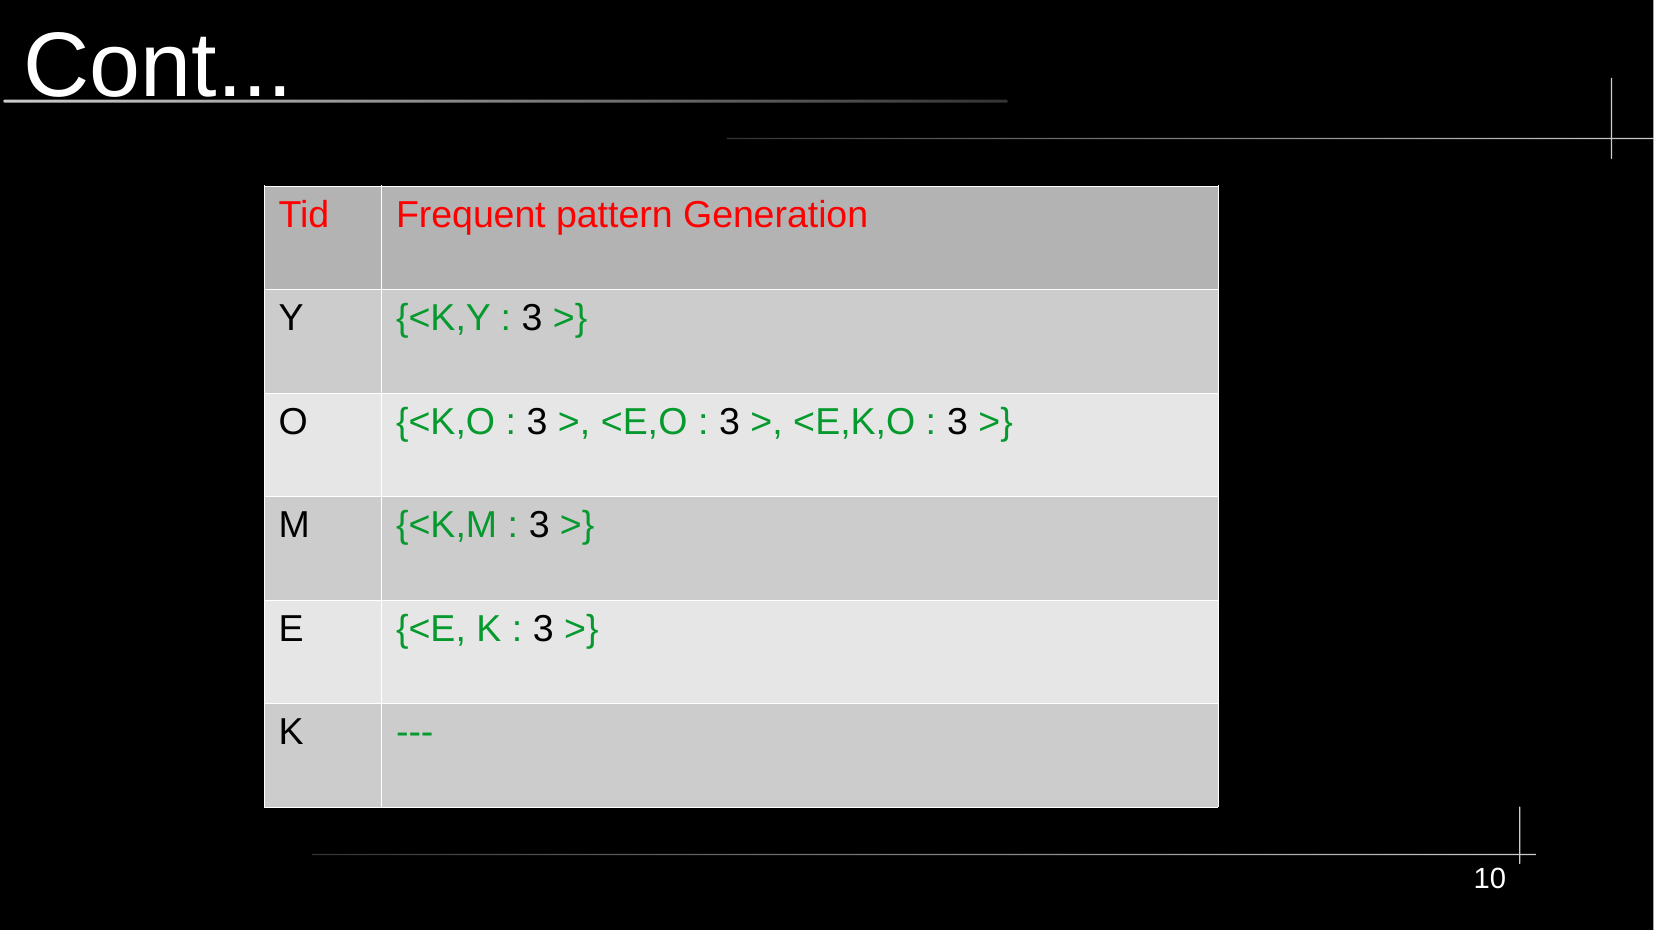

# Cont...
| Tid | Frequent pattern Generation |
| --- | --- |
| Y | {<K,Y : 3 >} |
| O | {<K,O : 3 >, <E,O : 3 >, <E,K,O : 3 >} |
| M | {<K,M : 3 >} |
| E | {<E, K : 3 >} |
| K | --- |
10